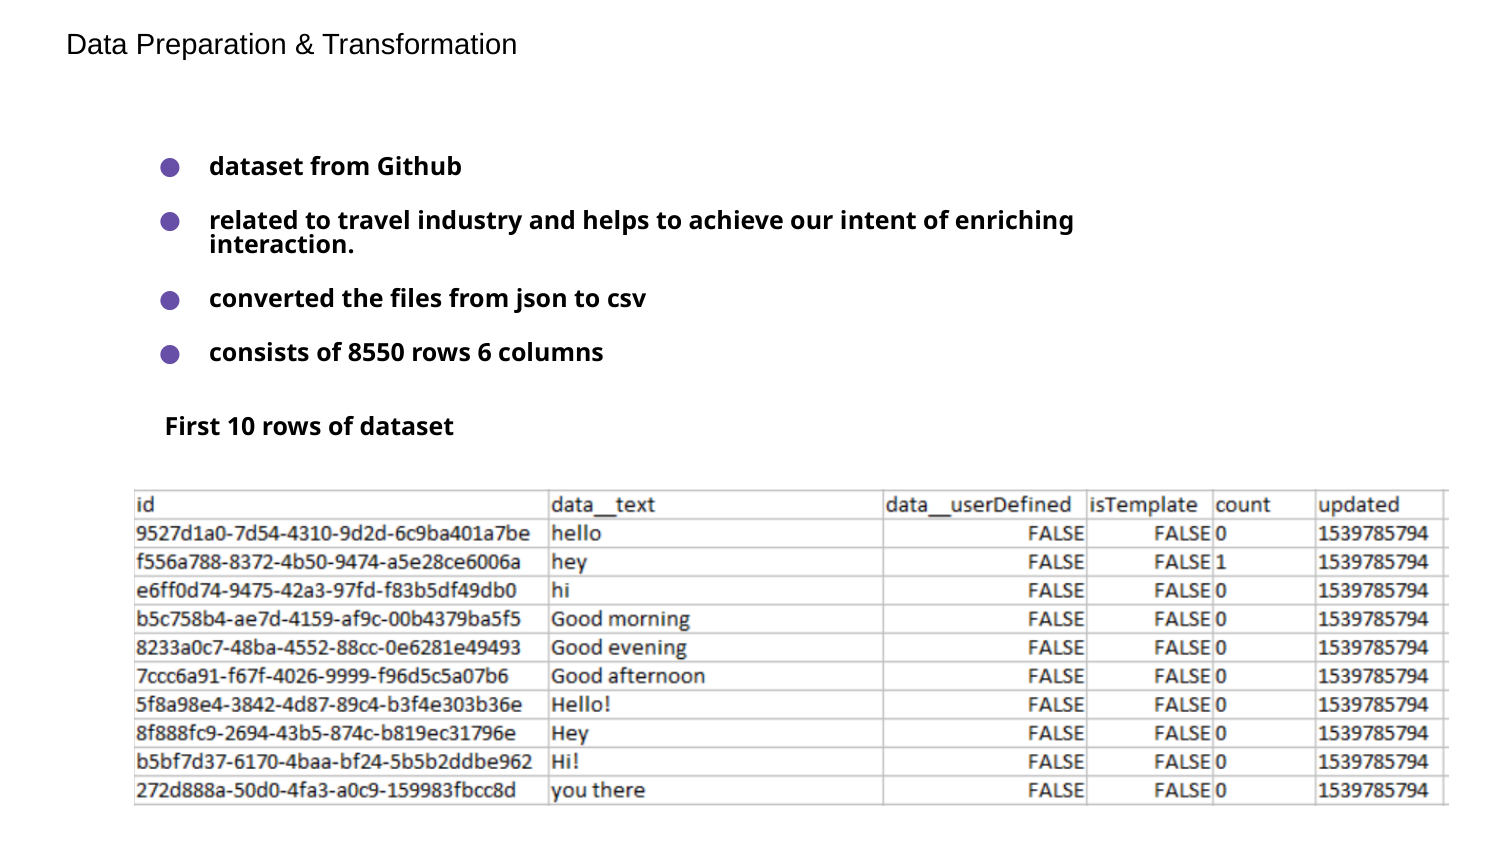

# Data Preparation & Transformation
dataset from Github
related to travel industry and helps to achieve our intent of enriching interaction.
converted the files from json to csv
consists of 8550 rows 6 columns
First 10 rows of dataset